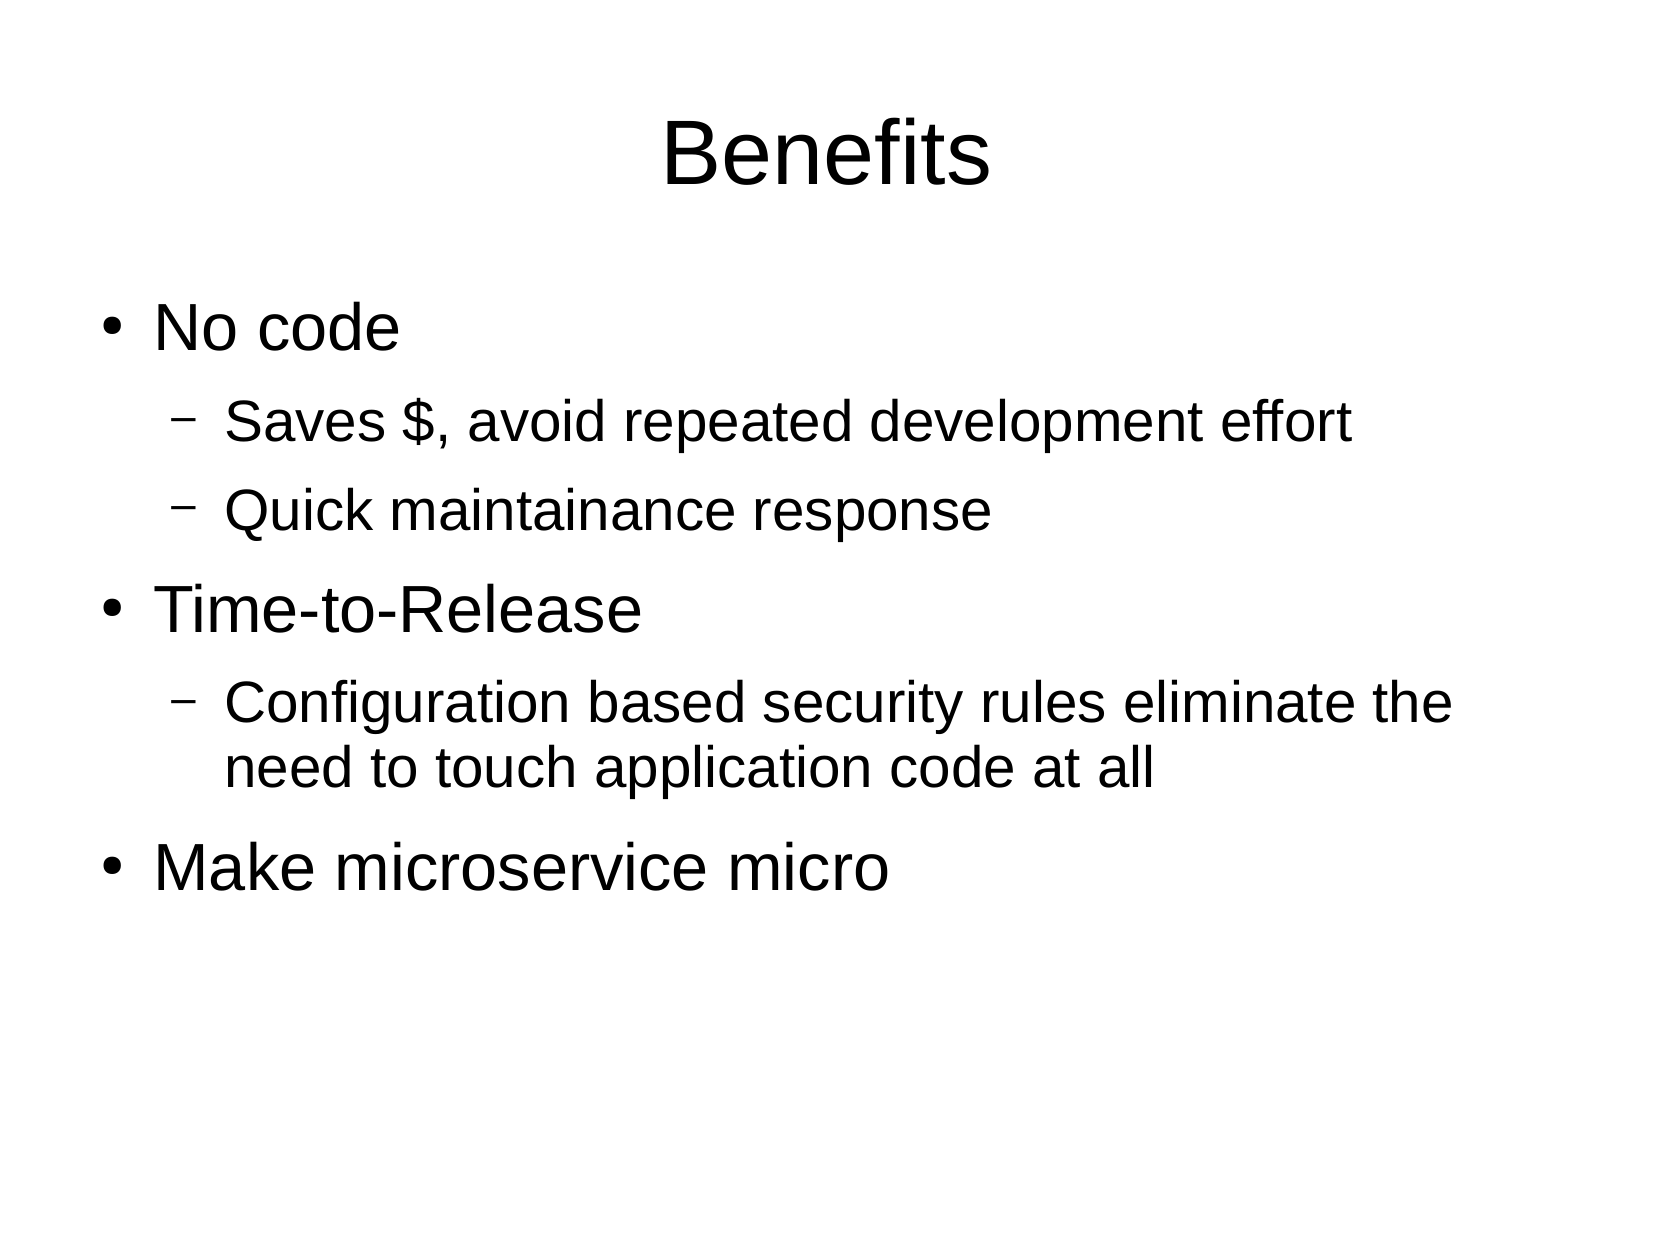

# Benefits
No code
Saves $, avoid repeated development effort
Quick maintainance response
Time-to-Release
Configuration based security rules eliminate the need to touch application code at all
Make microservice micro